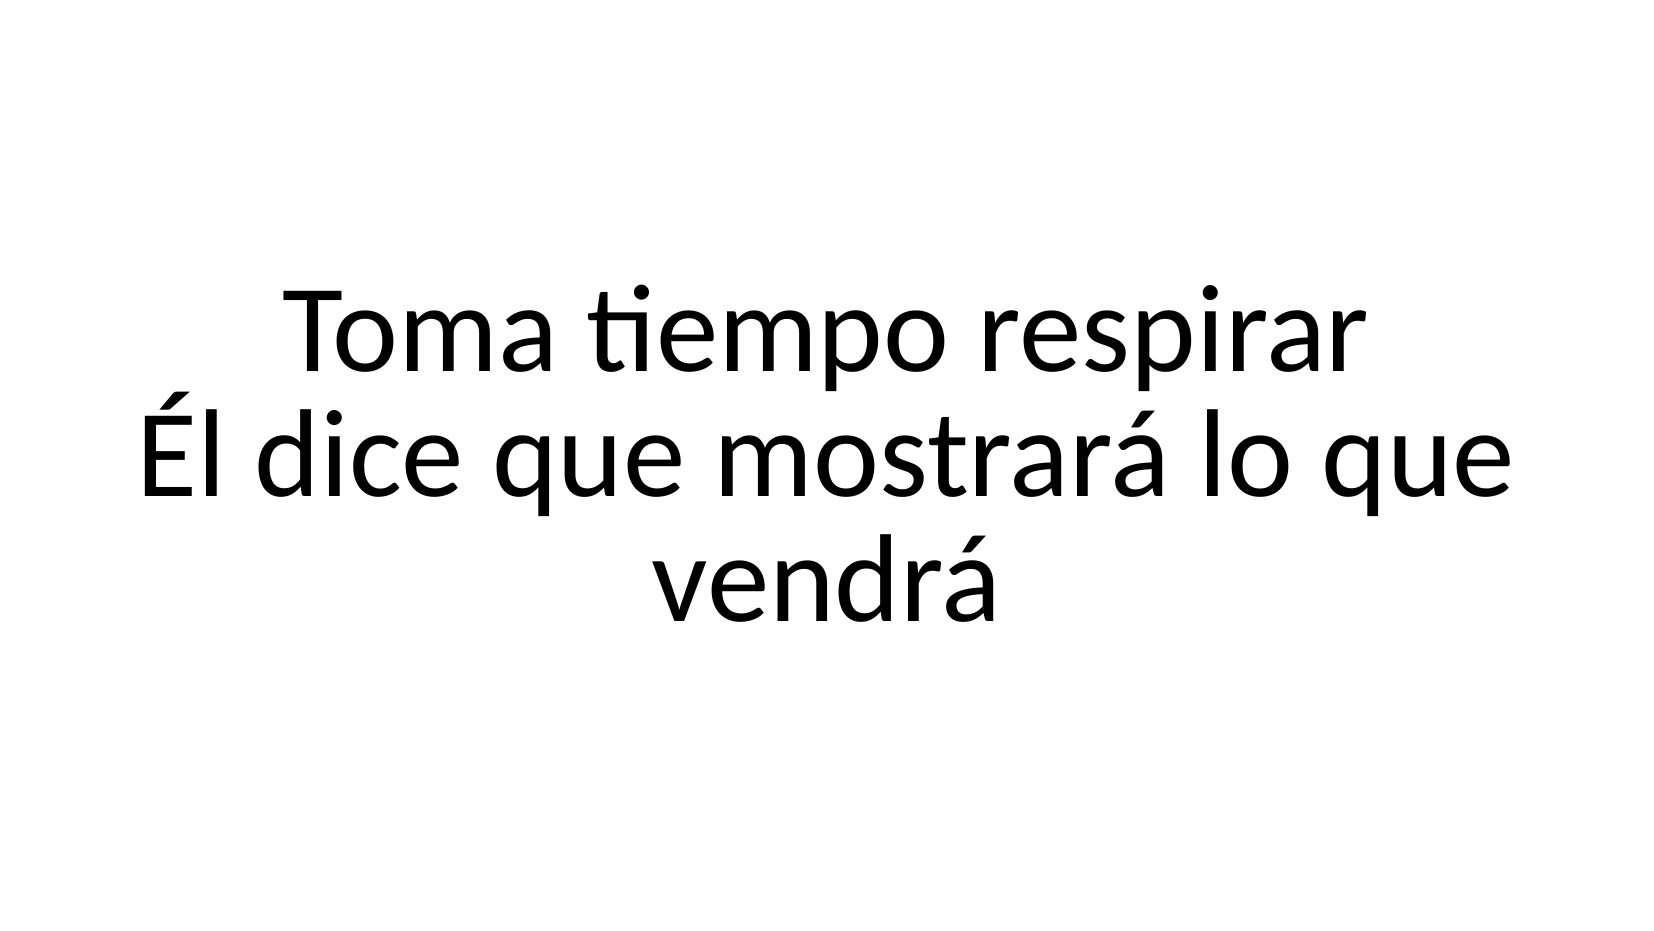

# Toma tiempo respirar Él dice que mostrará lo que vendrá